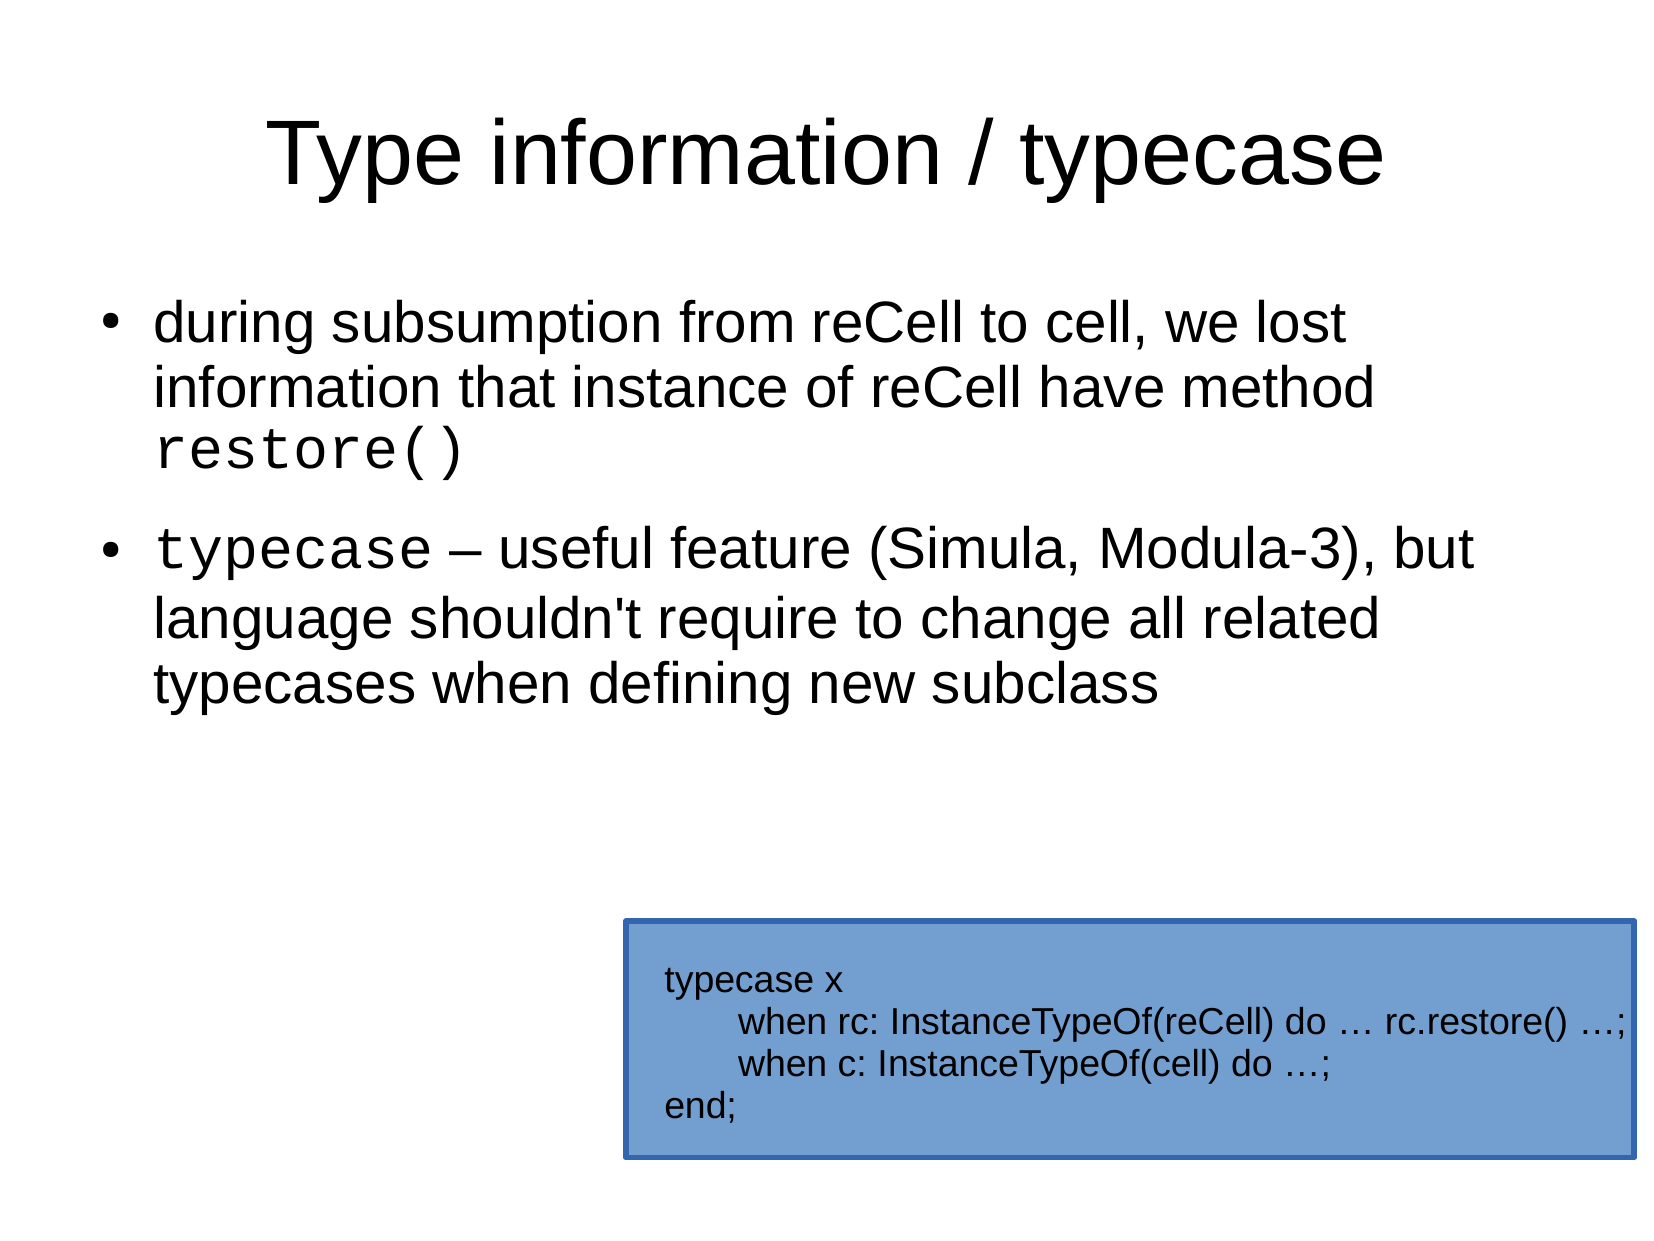

# Type information / typecase
during subsumption from reCell to cell, we lost information that instance of reCell have method restore()
typecase – useful feature (Simula, Modula-3), but language shouldn't require to change all related typecases when defining new subclass
typecase x
	when rc: InstanceTypeOf(reCell) do … rc.restore() …;
	when c: InstanceTypeOf(cell) do …;
end;